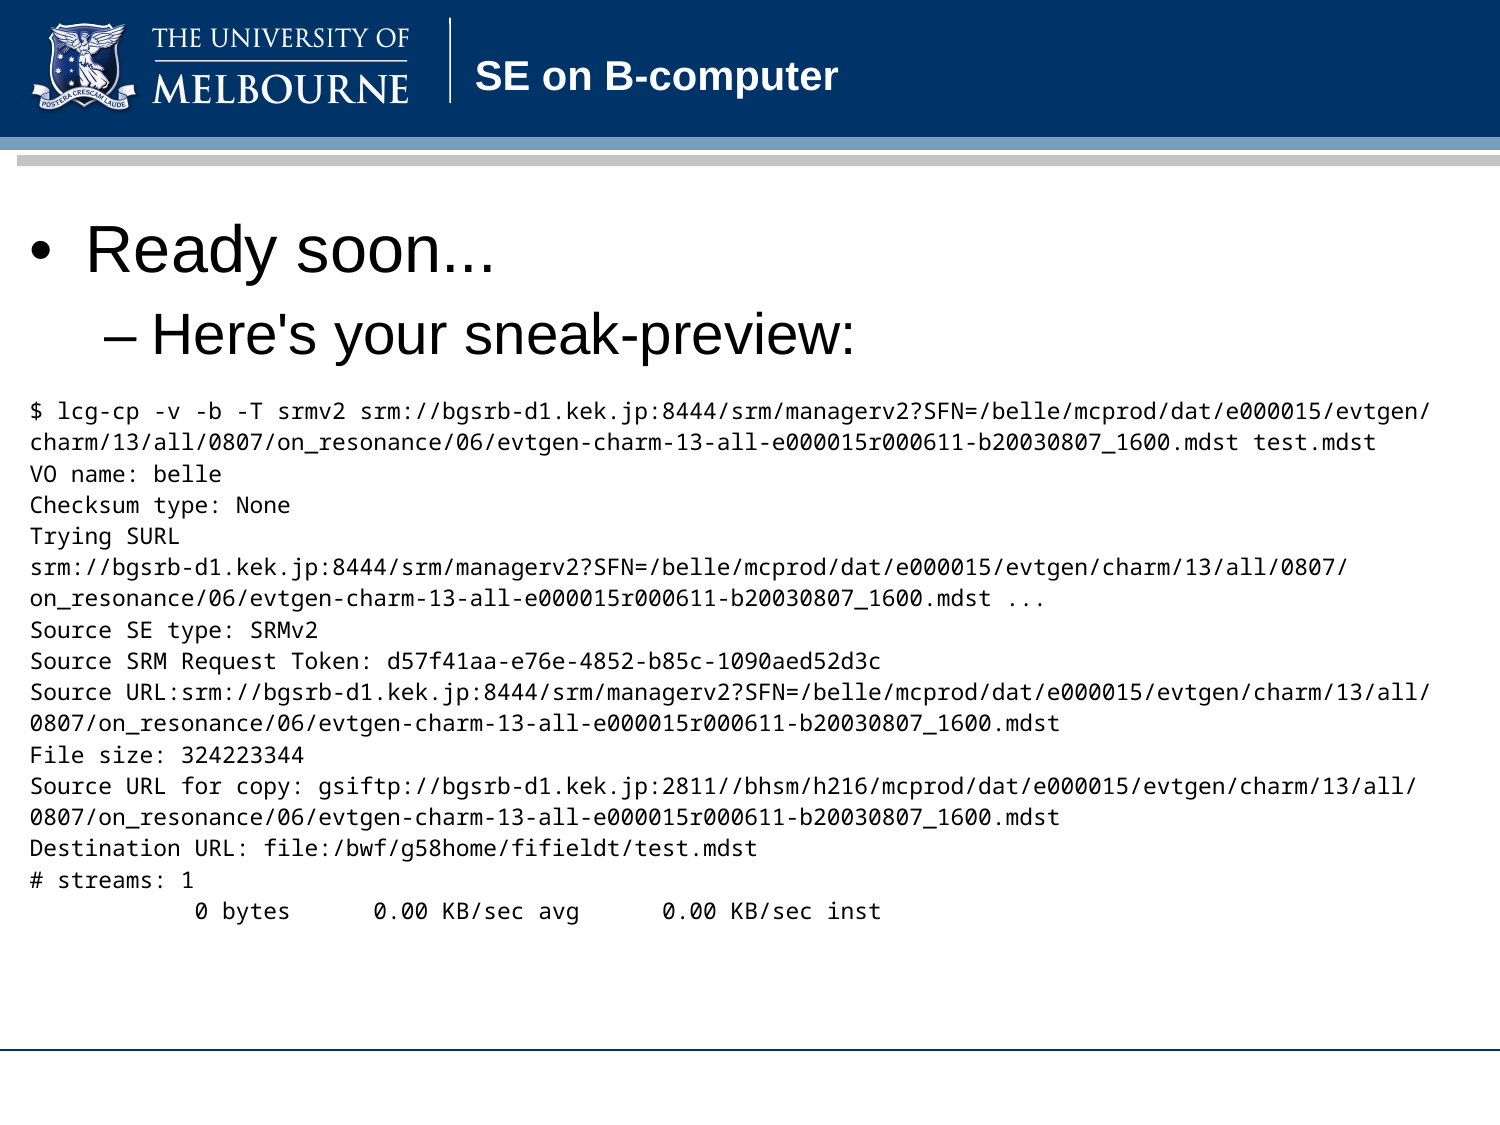

# SE on B-computer
Ready soon...
Here's your sneak-preview:
$ lcg-cp -v -b -T srmv2 srm://bgsrb-d1.kek.jp:8444/srm/managerv2?SFN=/belle/mcprod/dat/e000015/evtgen/charm/13/all/0807/on_resonance/06/evtgen-charm-13-all-e000015r000611-b20030807_1600.mdst test.mdst
VO name: belle
Checksum type: None
Trying SURL
srm://bgsrb-d1.kek.jp:8444/srm/managerv2?SFN=/belle/mcprod/dat/e000015/evtgen/charm/13/all/0807/on_resonance/06/evtgen-charm-13-all-e000015r000611-b20030807_1600.mdst ...
Source SE type: SRMv2
Source SRM Request Token: d57f41aa-e76e-4852-b85c-1090aed52d3c
Source URL:srm://bgsrb-d1.kek.jp:8444/srm/managerv2?SFN=/belle/mcprod/dat/e000015/evtgen/charm/13/all/0807/on_resonance/06/evtgen-charm-13-all-e000015r000611-b20030807_1600.mdst
File size: 324223344
Source URL for copy: gsiftp://bgsrb-d1.kek.jp:2811//bhsm/h216/mcprod/dat/e000015/evtgen/charm/13/all/0807/on_resonance/06/evtgen-charm-13-all-e000015r000611-b20030807_1600.mdst
Destination URL: file:/bwf/g58home/fifieldt/test.mdst
# streams: 1
 0 bytes 0.00 KB/sec avg 0.00 KB/sec inst